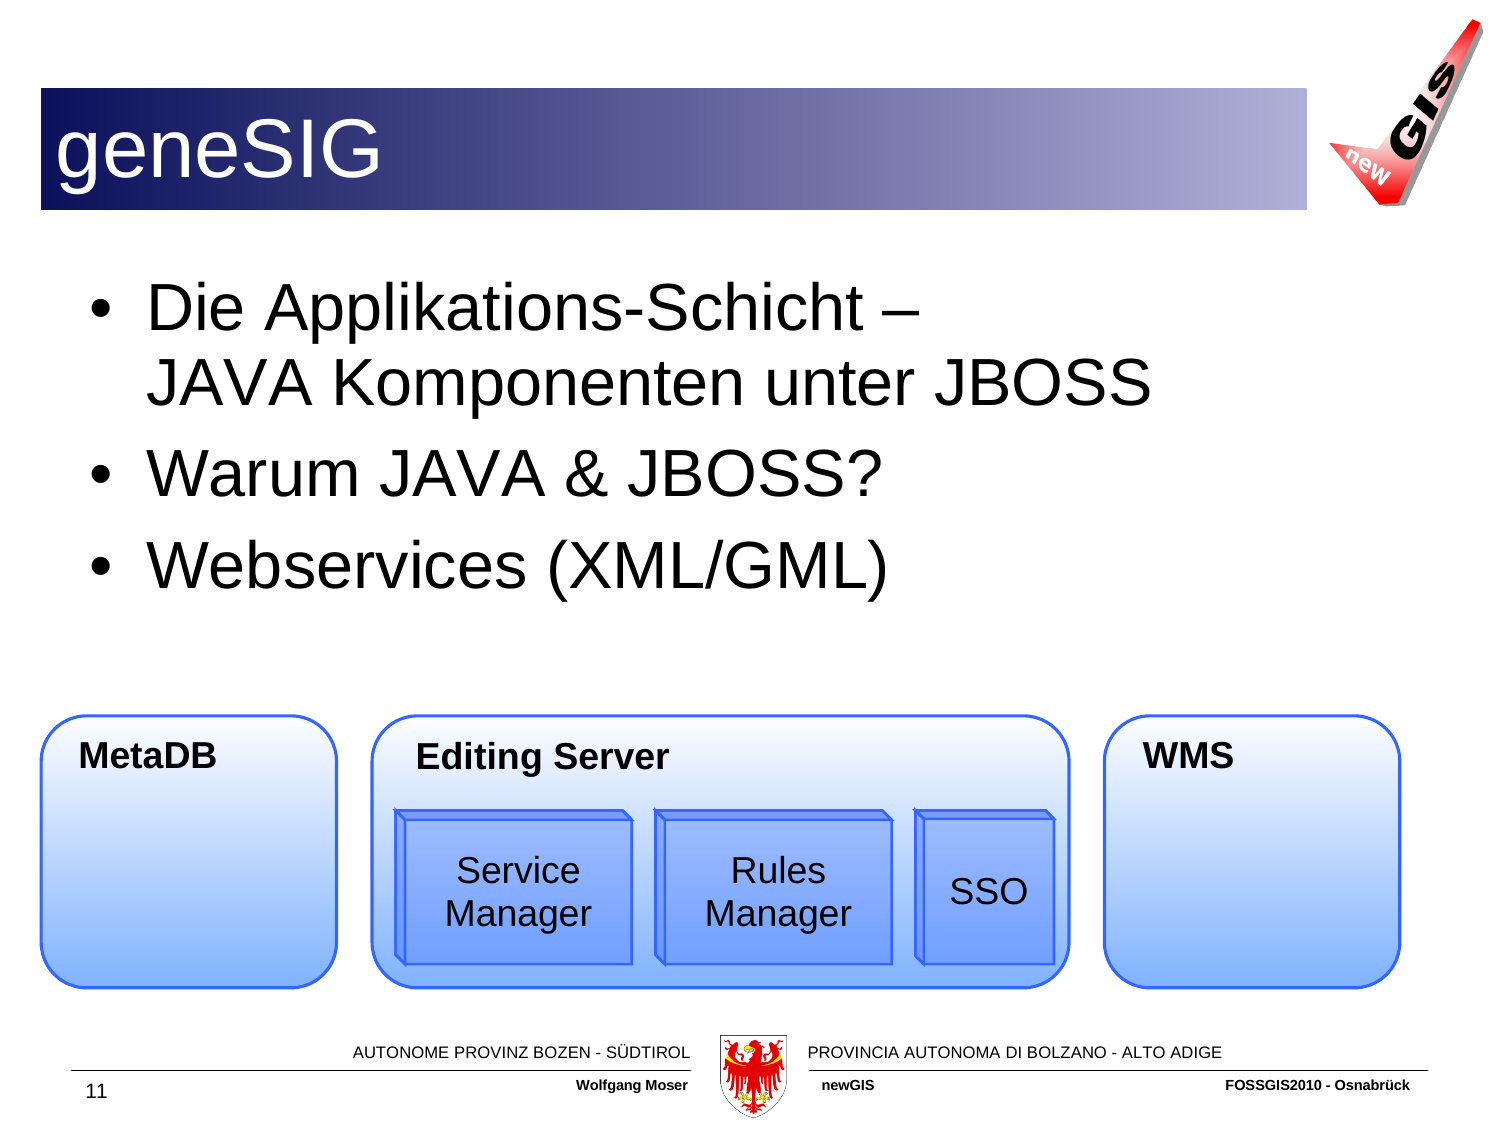

geneSIG
# Die Applikations-Schicht – JAVA Komponenten unter JBOSS
Warum JAVA & JBOSS?
Webservices (XML/GML)
MetaDB
WMS
Editing Server
Service
Manager
Rules
Manager
SSO